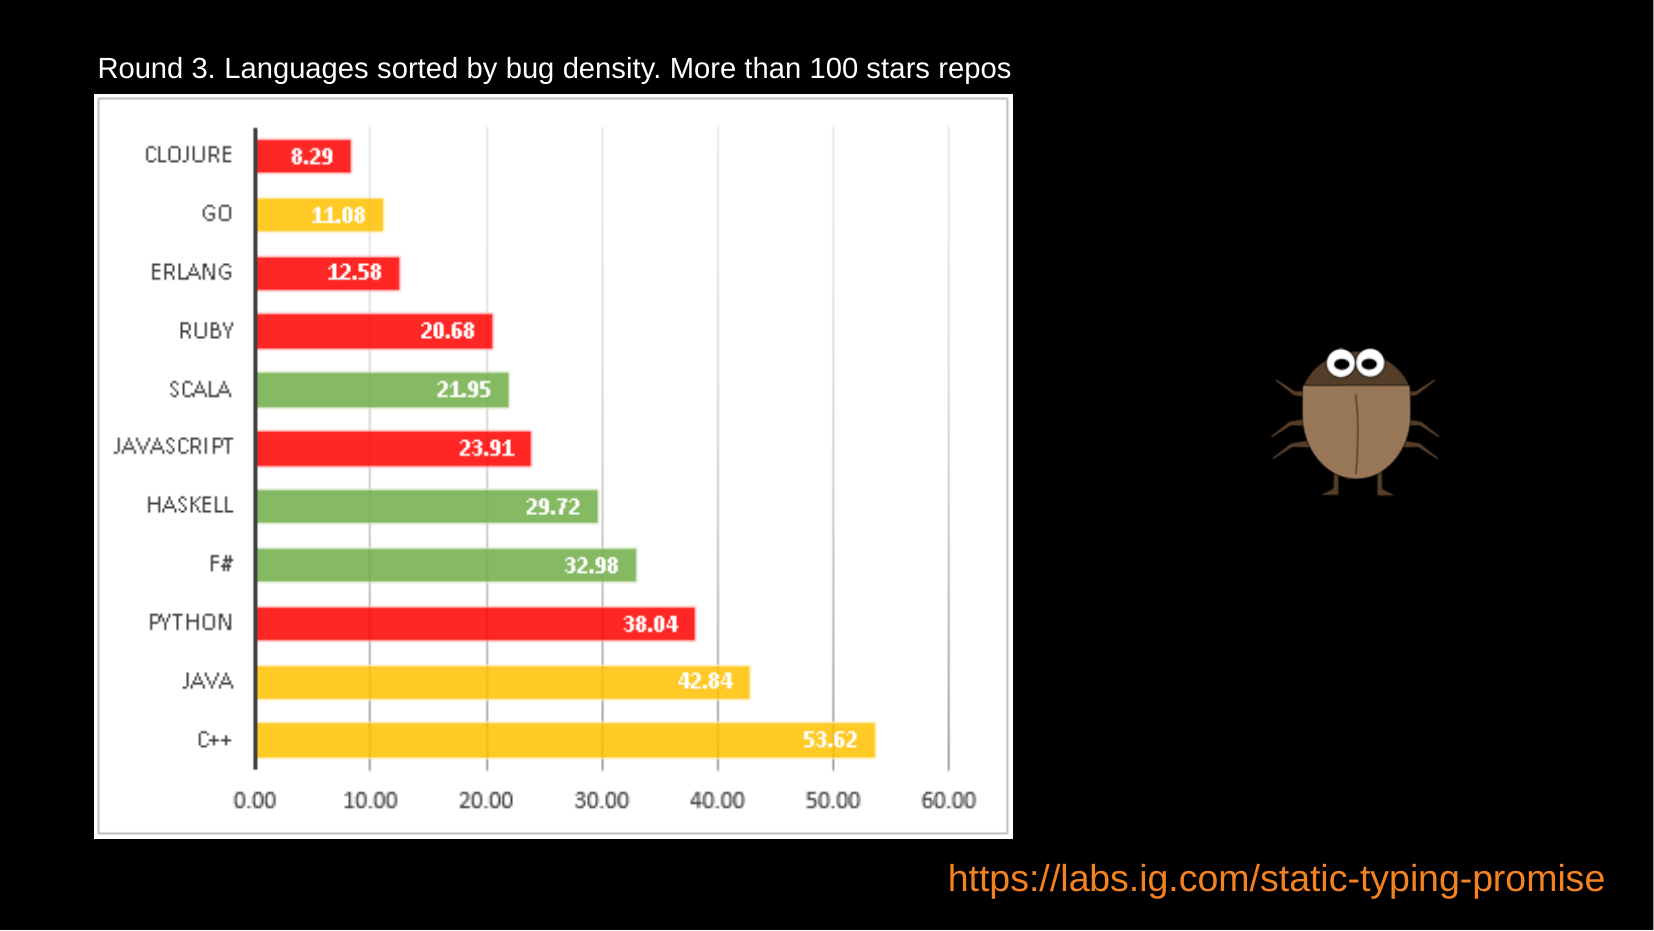

Round 3. Languages sorted by bug density. More than 100 stars repos
https://labs.ig.com/static-typing-promise